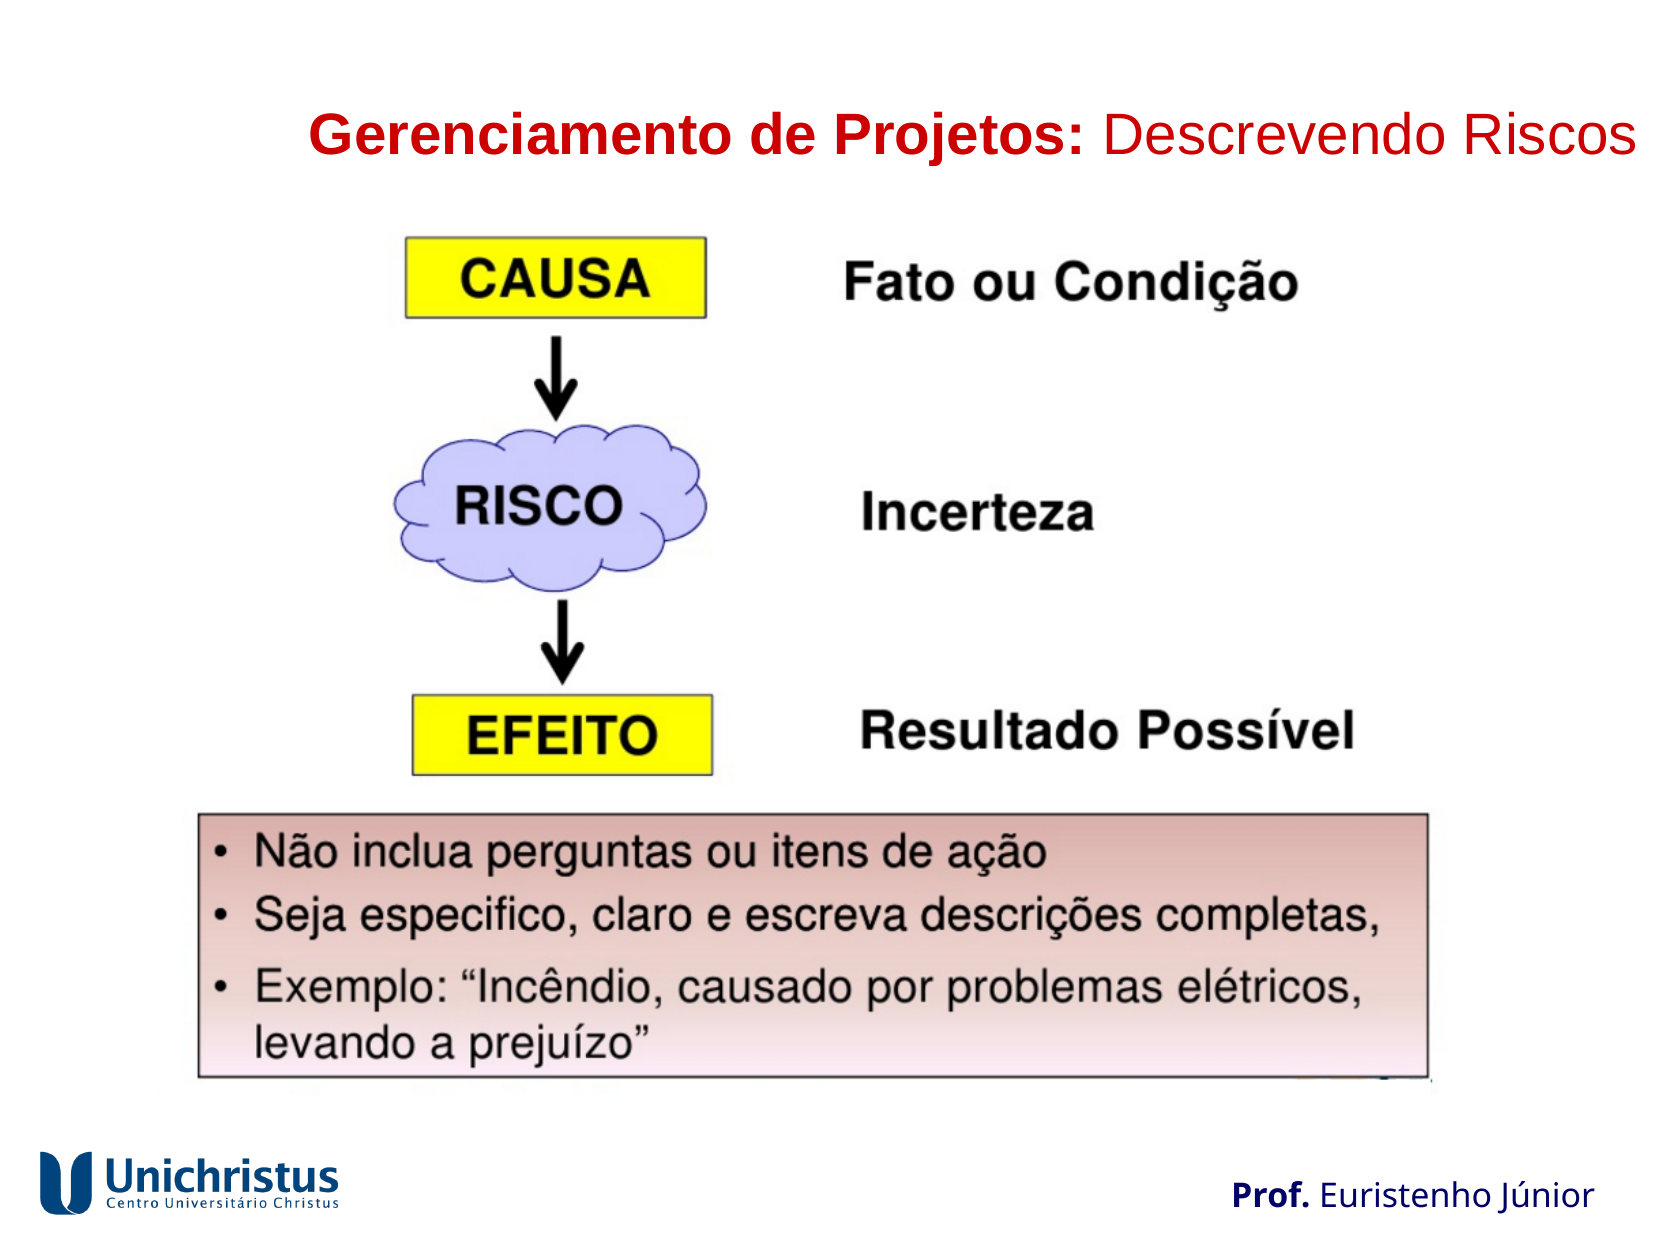

Gerenciamento de Projetos: Descrevendo Riscos
Prof. Euristenho Júnior